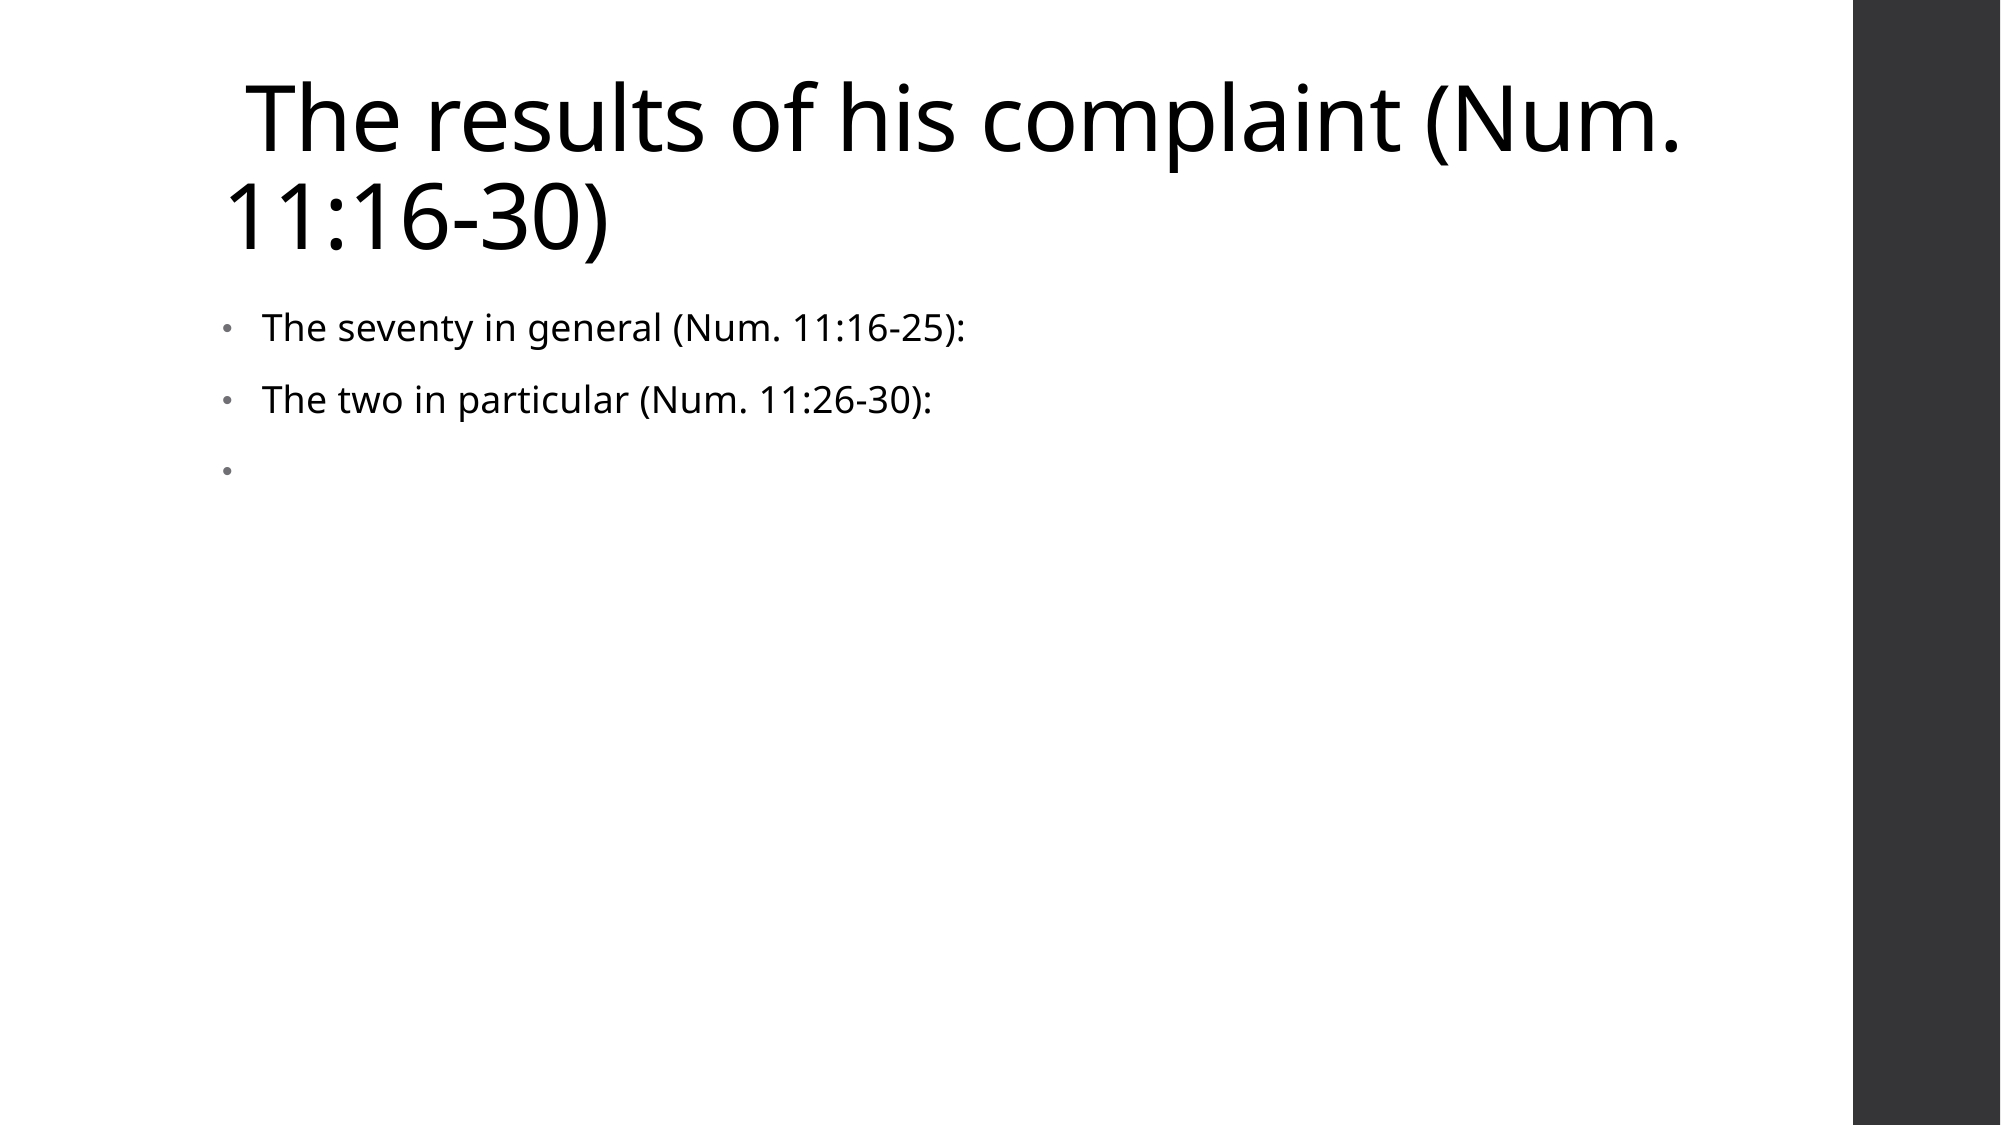

# The results of his complaint (Num. 11:16-30)
 The seventy in general (Num. 11:16-25):
 The two in particular (Num. 11:26-30):